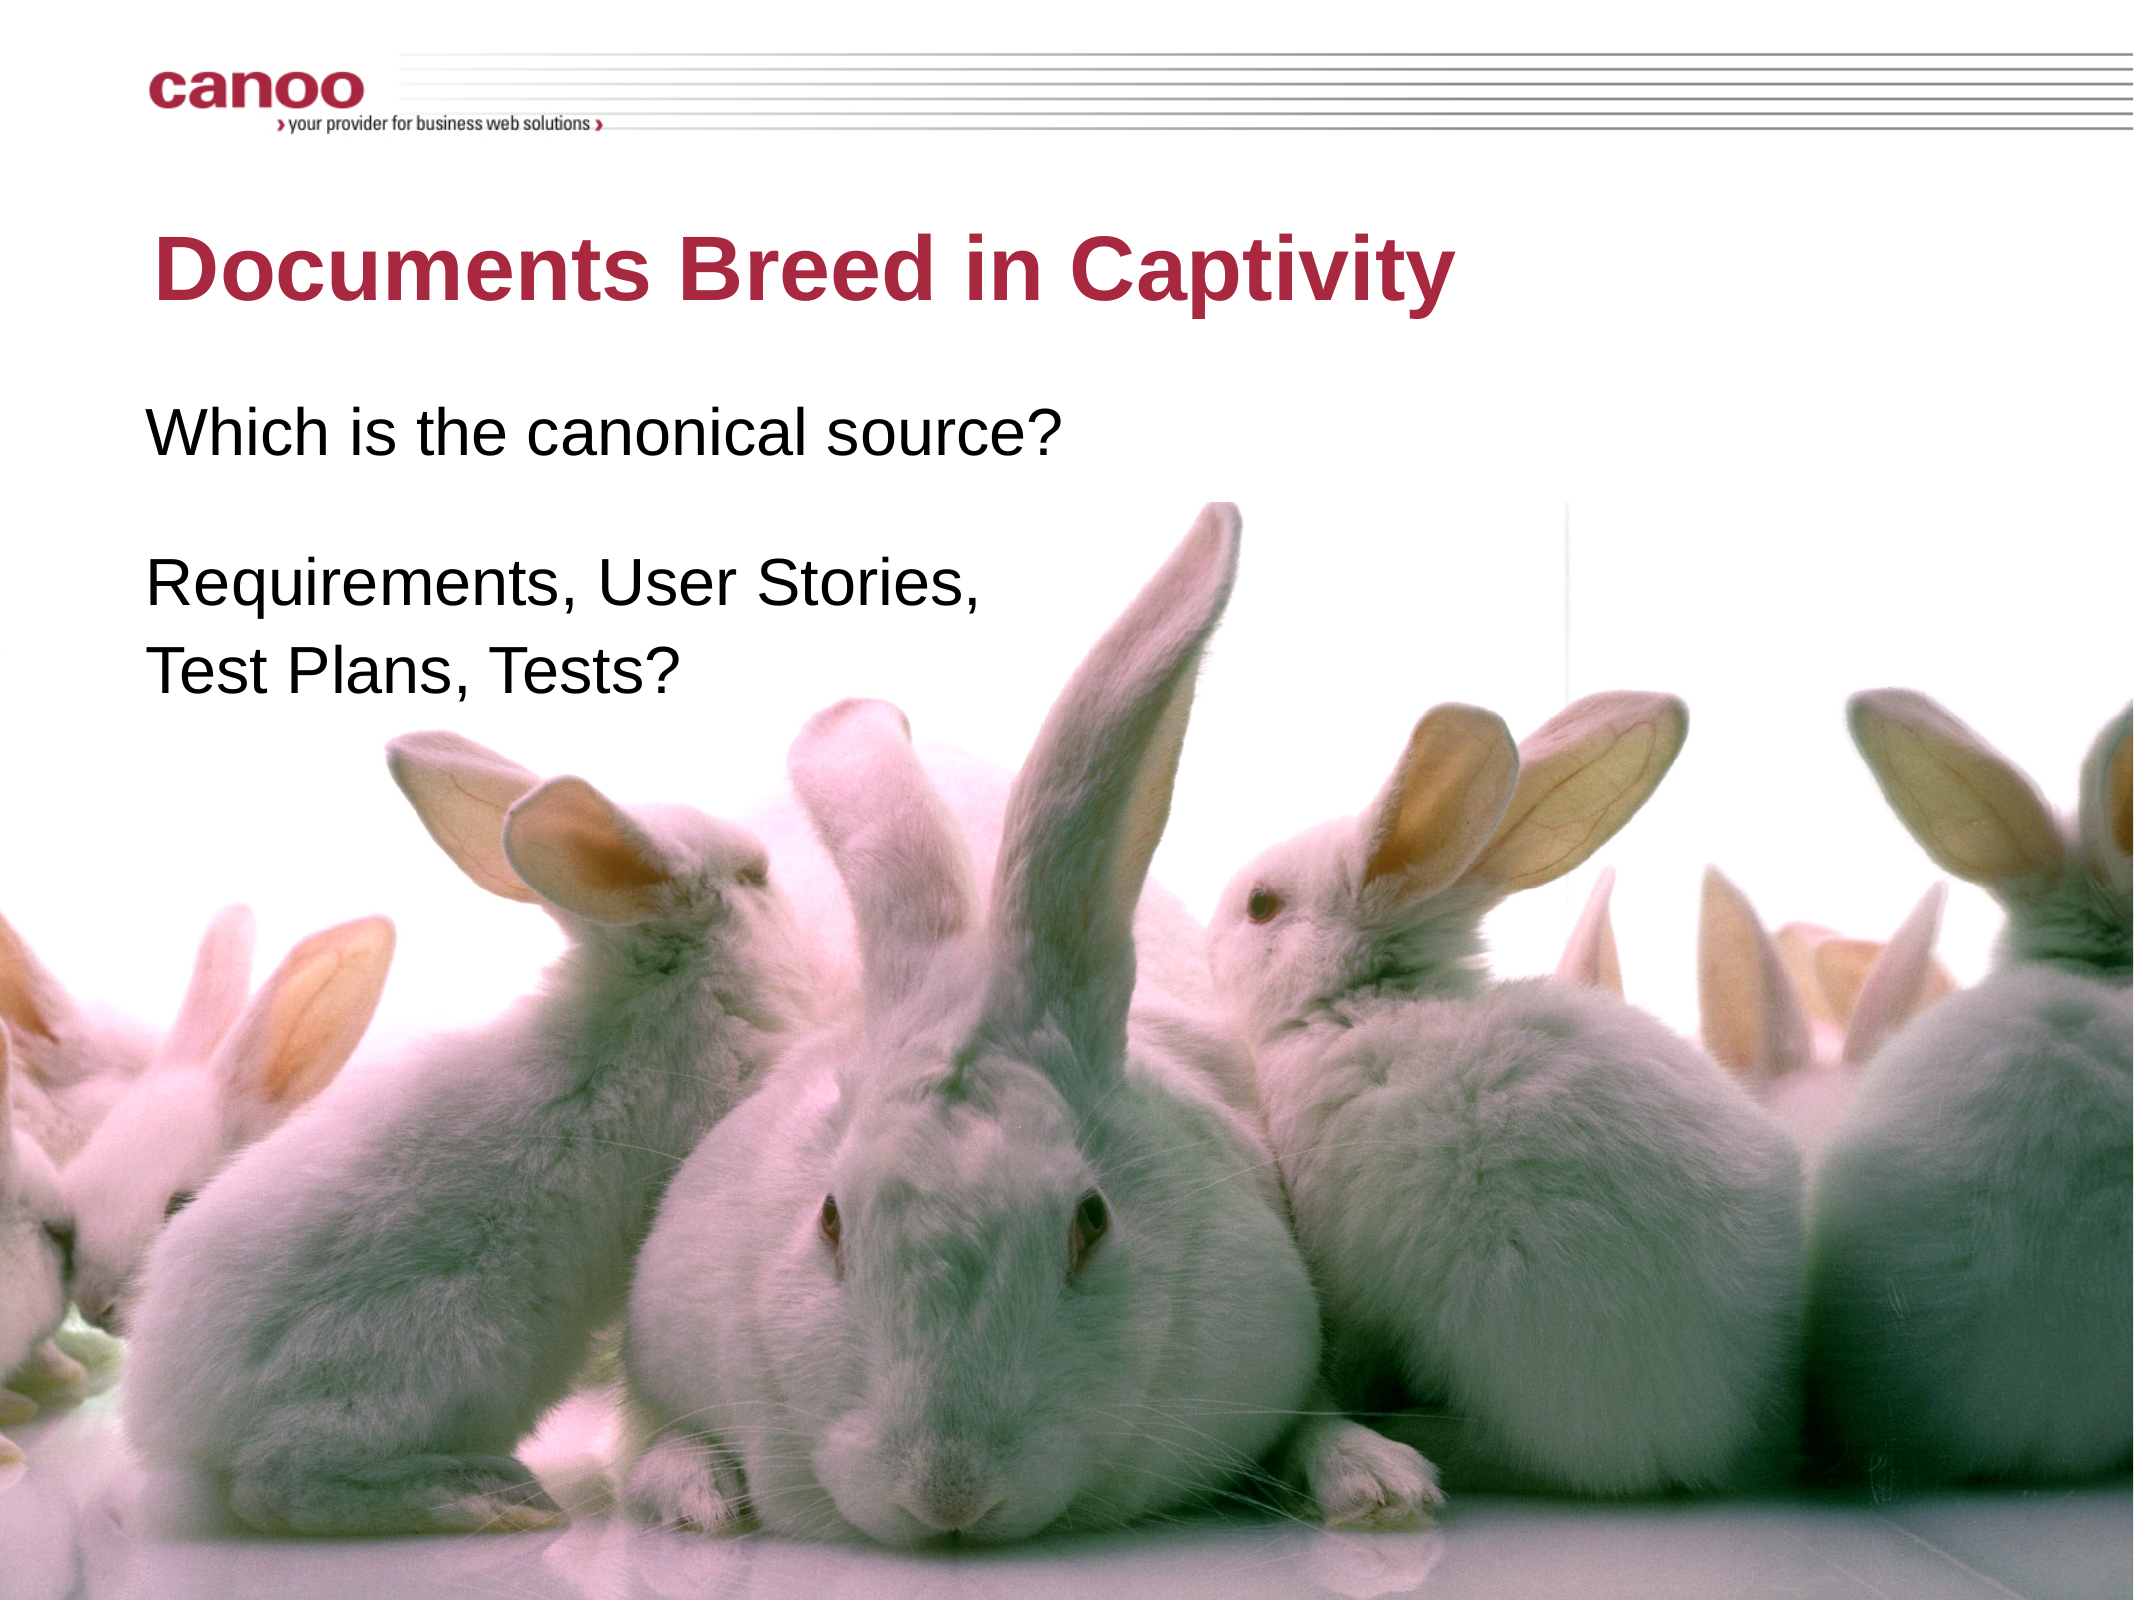

# Documents Breed in Captivity
Which is the canonical source?
Requirements, User Stories,
Test Plans, Tests?